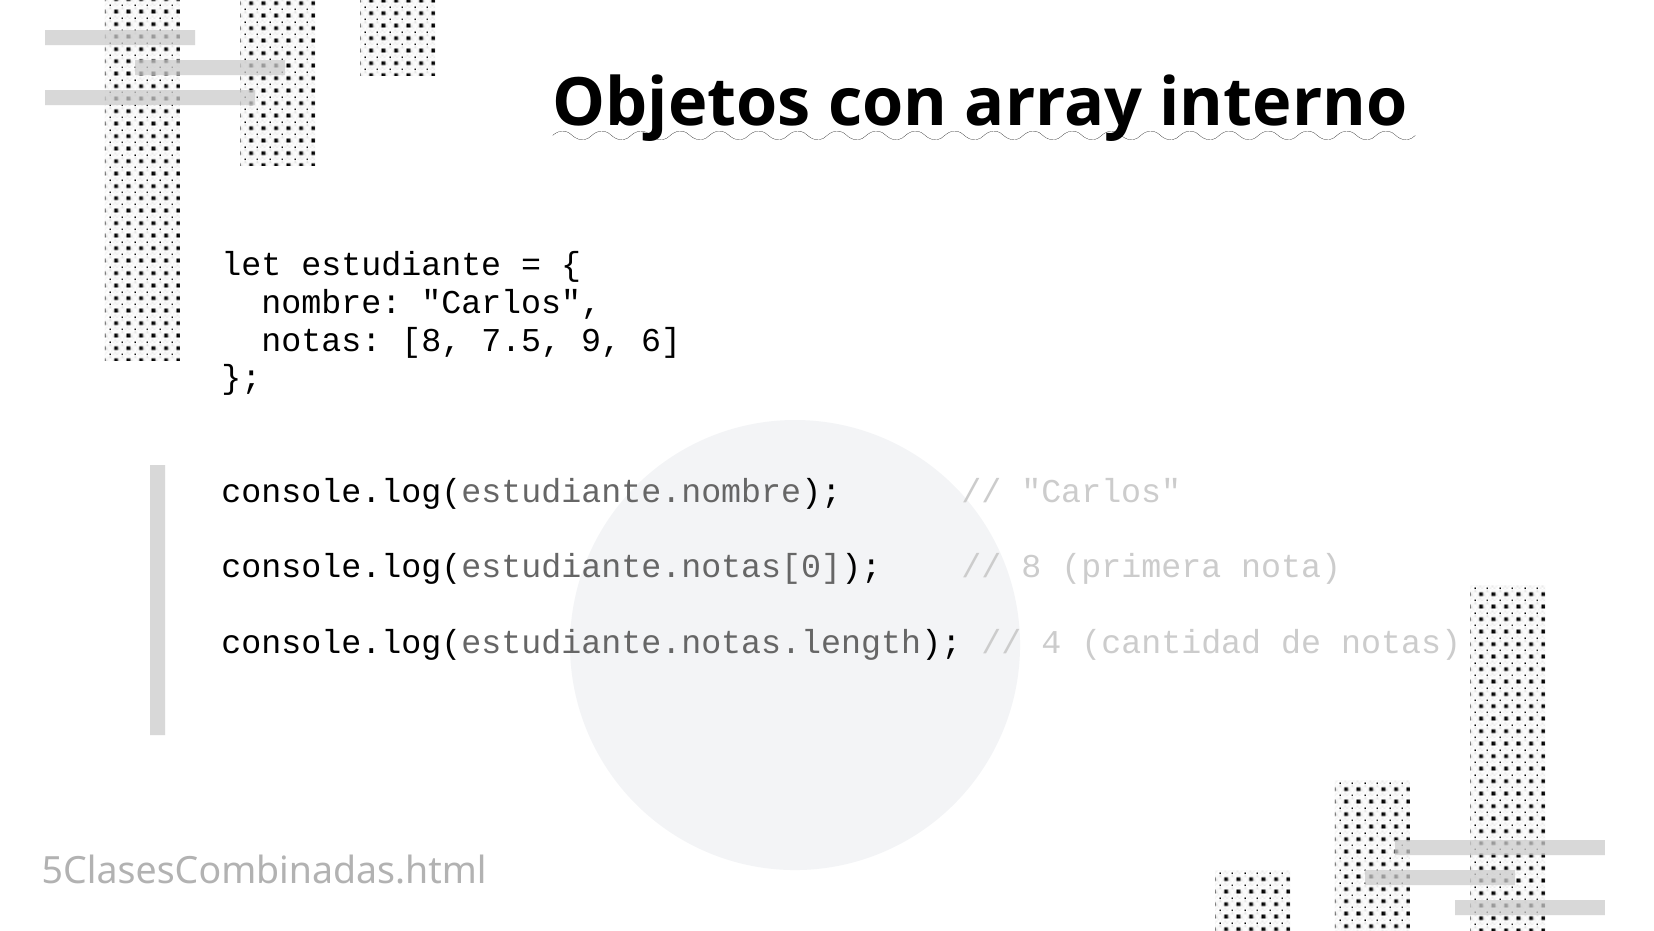

# Objetos con array interno
let estudiante = {
 nombre: "Carlos",
 notas: [8, 7.5, 9, 6]
};
console.log(estudiante.nombre); // "Carlos"
console.log(estudiante.notas[0]); // 8 (primera nota)
console.log(estudiante.notas.length); // 4 (cantidad de notas)
5ClasesCombinadas.html